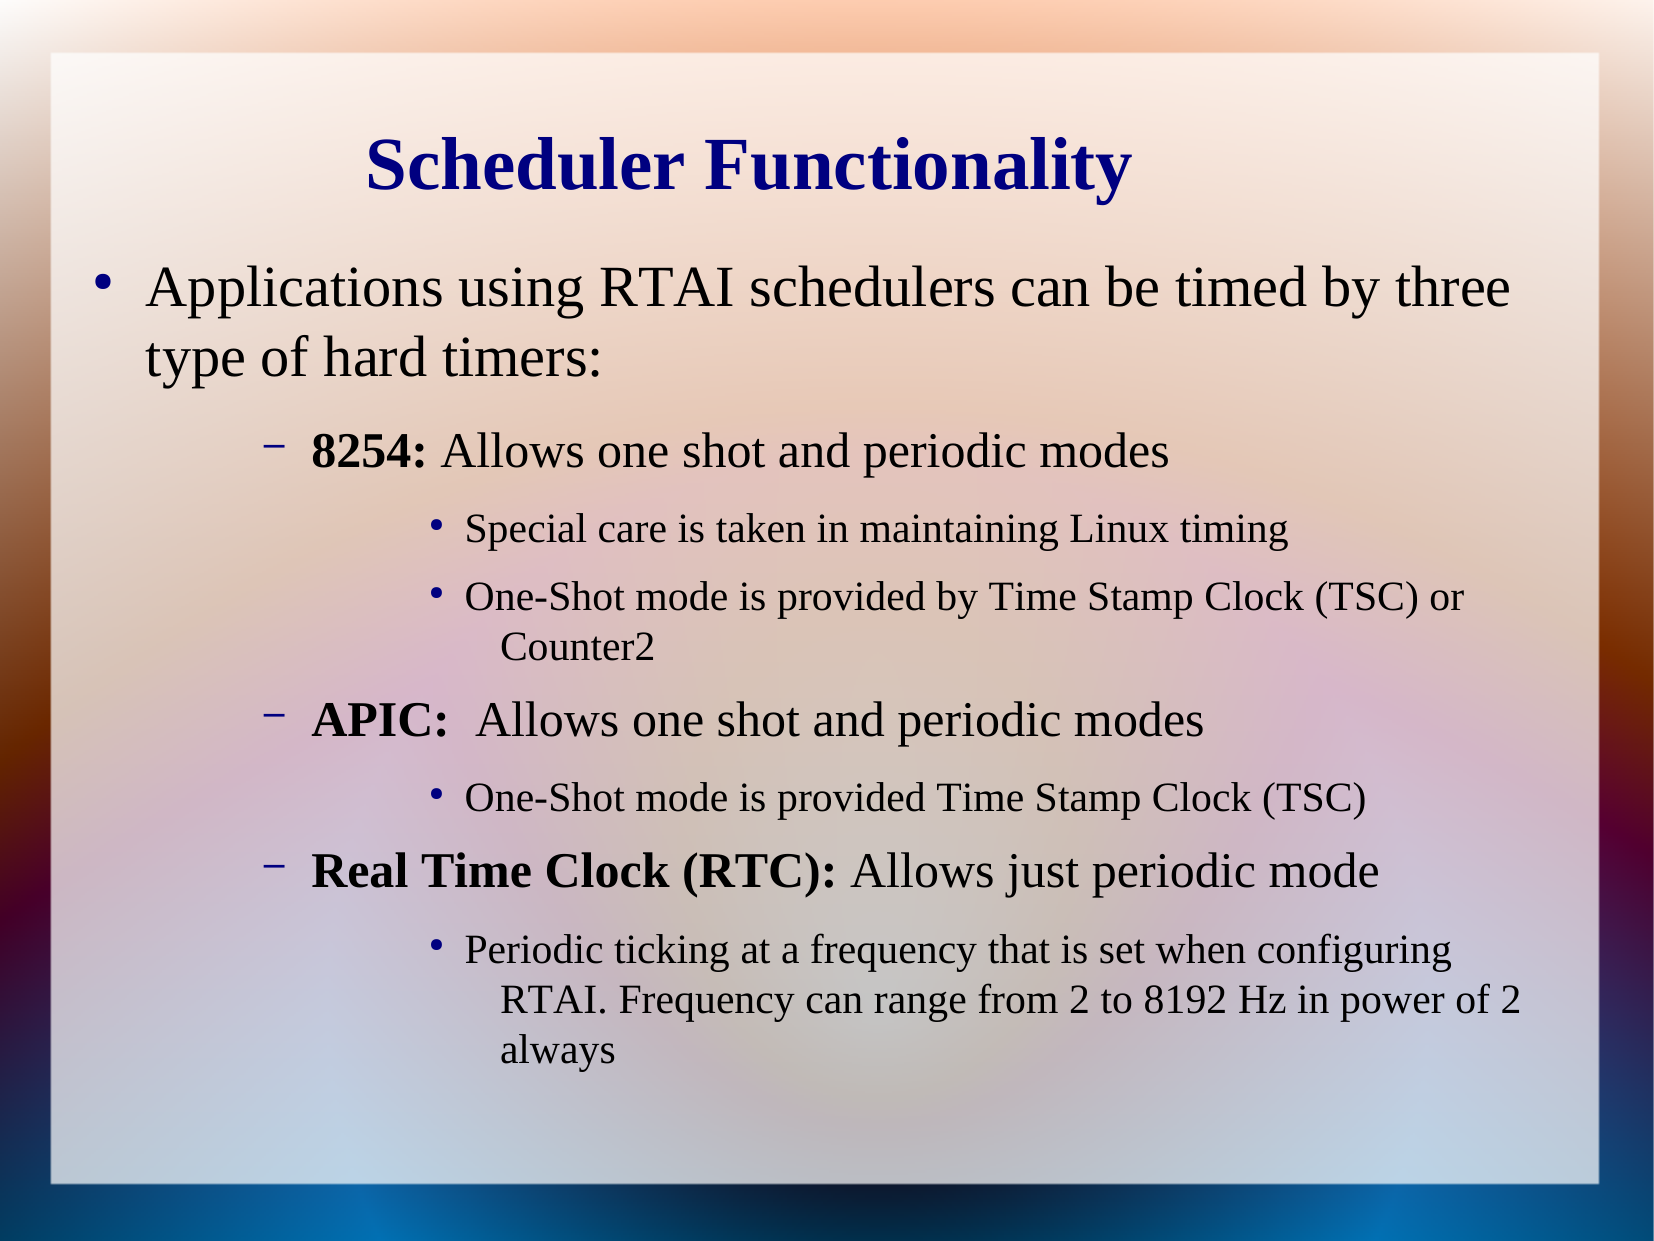

# Scheduler Functionality
Applications using RTAI schedulers can be timed by three type of hard timers:
8254: Allows one shot and periodic modes
Special care is taken in maintaining Linux timing
One-Shot mode is provided by Time Stamp Clock (TSC) or Counter2
APIC: Allows one shot and periodic modes
One-Shot mode is provided Time Stamp Clock (TSC)
Real Time Clock (RTC): Allows just periodic mode
Periodic ticking at a frequency that is set when configuring RTAI. Frequency can range from 2 to 8192 Hz in power of 2 always